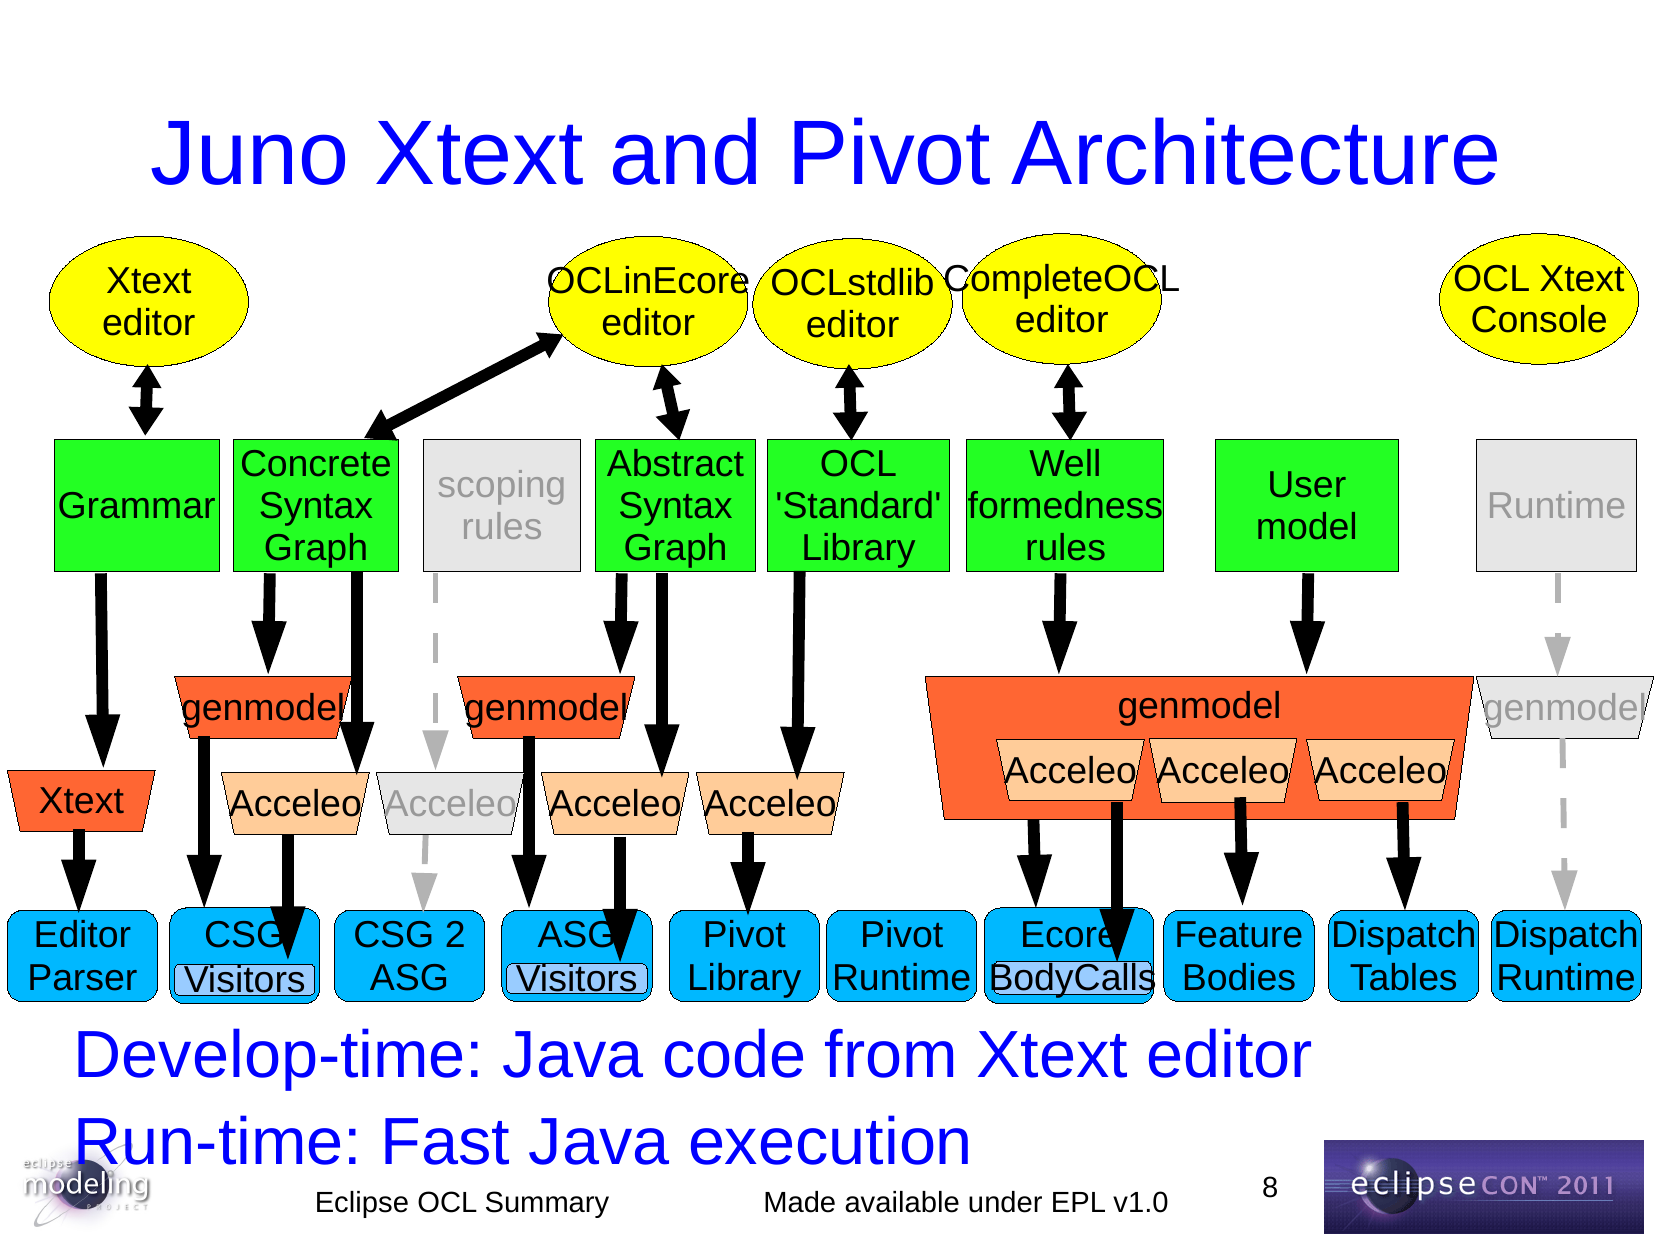

# Juno Xtext and Pivot Architecture
CompleteOCL
editor
OCL Xtext
Console
Xtext
editor
OCLinEcore
editor
OCLstdlib
editor
Grammar
Concrete
Syntax
Graph
scoping
rules
Abstract
Syntax
Graph
OCL
'Standard'
Library
Well
formedness
rules
User
model
Runtime
genmodel
genmodel
genmodel
genmodel
Acceleo
Acceleo
Acceleo
Xtext
Acceleo
Acceleo
Acceleo
Acceleo
CSG
Ecore
Editor
Parser
CSG 2
ASG
ASG
Pivot
Library
Pivot
Runtime
Feature
Bodies
Dispatch
Tables
Dispatch
Runtime
BodyCalls
Visitors
Visitors
Develop-time: Java code from Xtext editor
Run-time: Fast Java execution
8
Eclipse OCL Summary